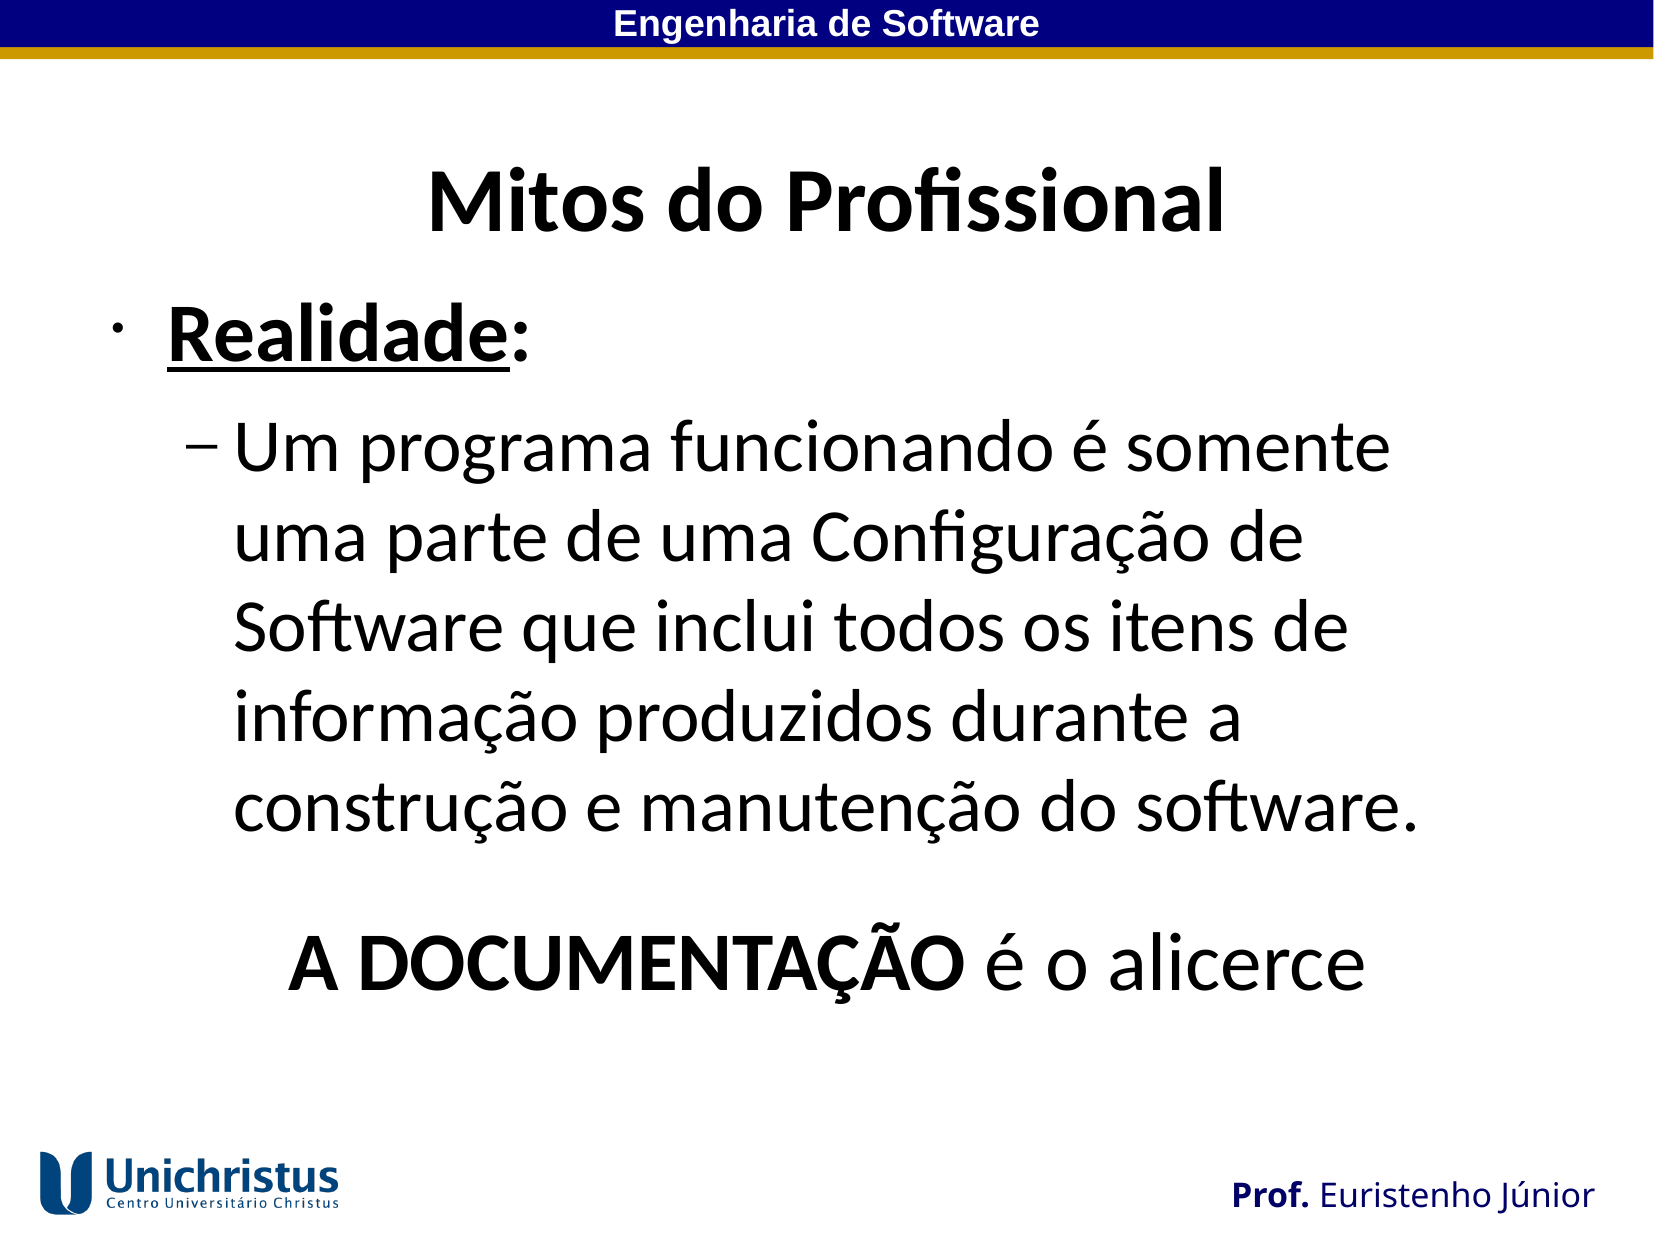

Engenharia de Software
# Mitos do Profissional
Realidade:
Um programa funcionando é somente uma parte de uma Configuração de Software que inclui todos os itens de informação produzidos durante a construção e manutenção do software.
A DOCUMENTAÇÃO é o alicerce
Prof. Euristenho Júnior